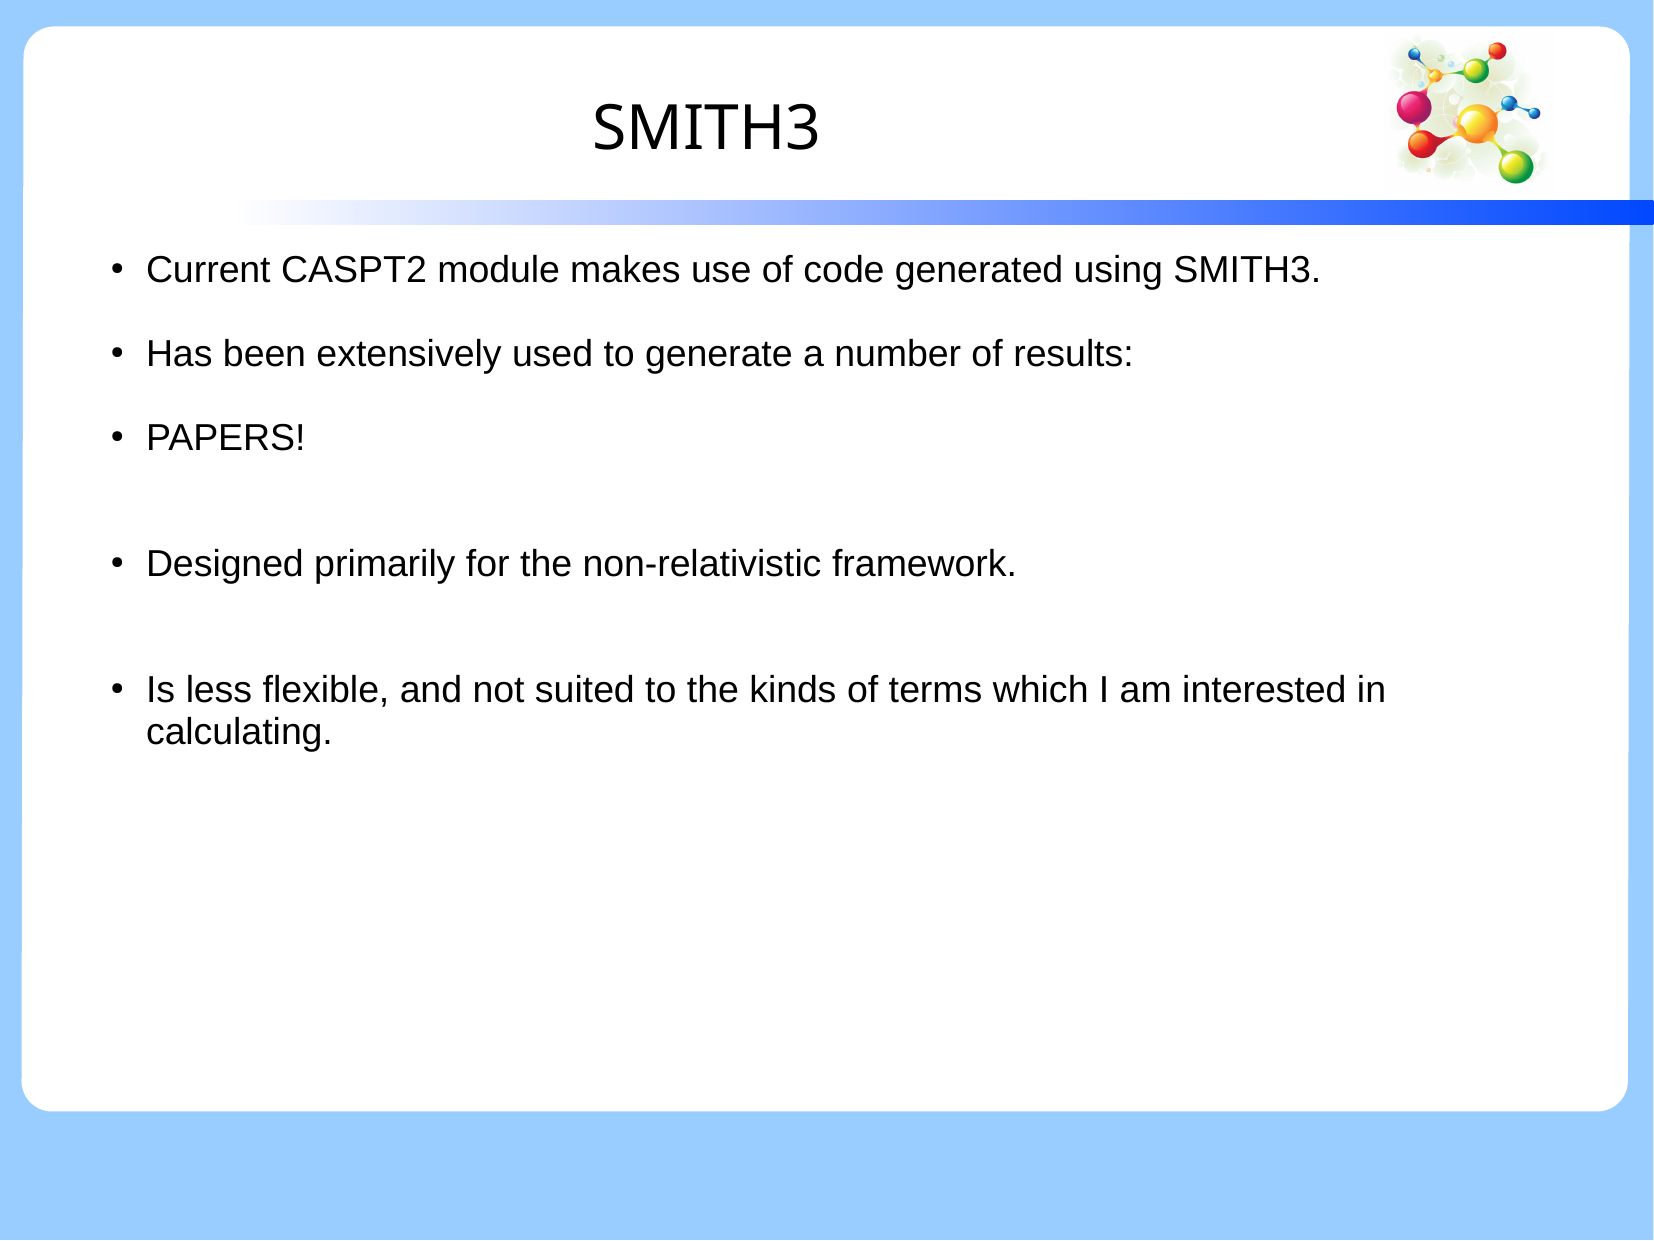

# SMITH3
Current CASPT2 module makes use of code generated using SMITH3.
Has been extensively used to generate a number of results:
PAPERS!
Designed primarily for the non-relativistic framework.
Is less flexible, and not suited to the kinds of terms which I am interested in calculating.